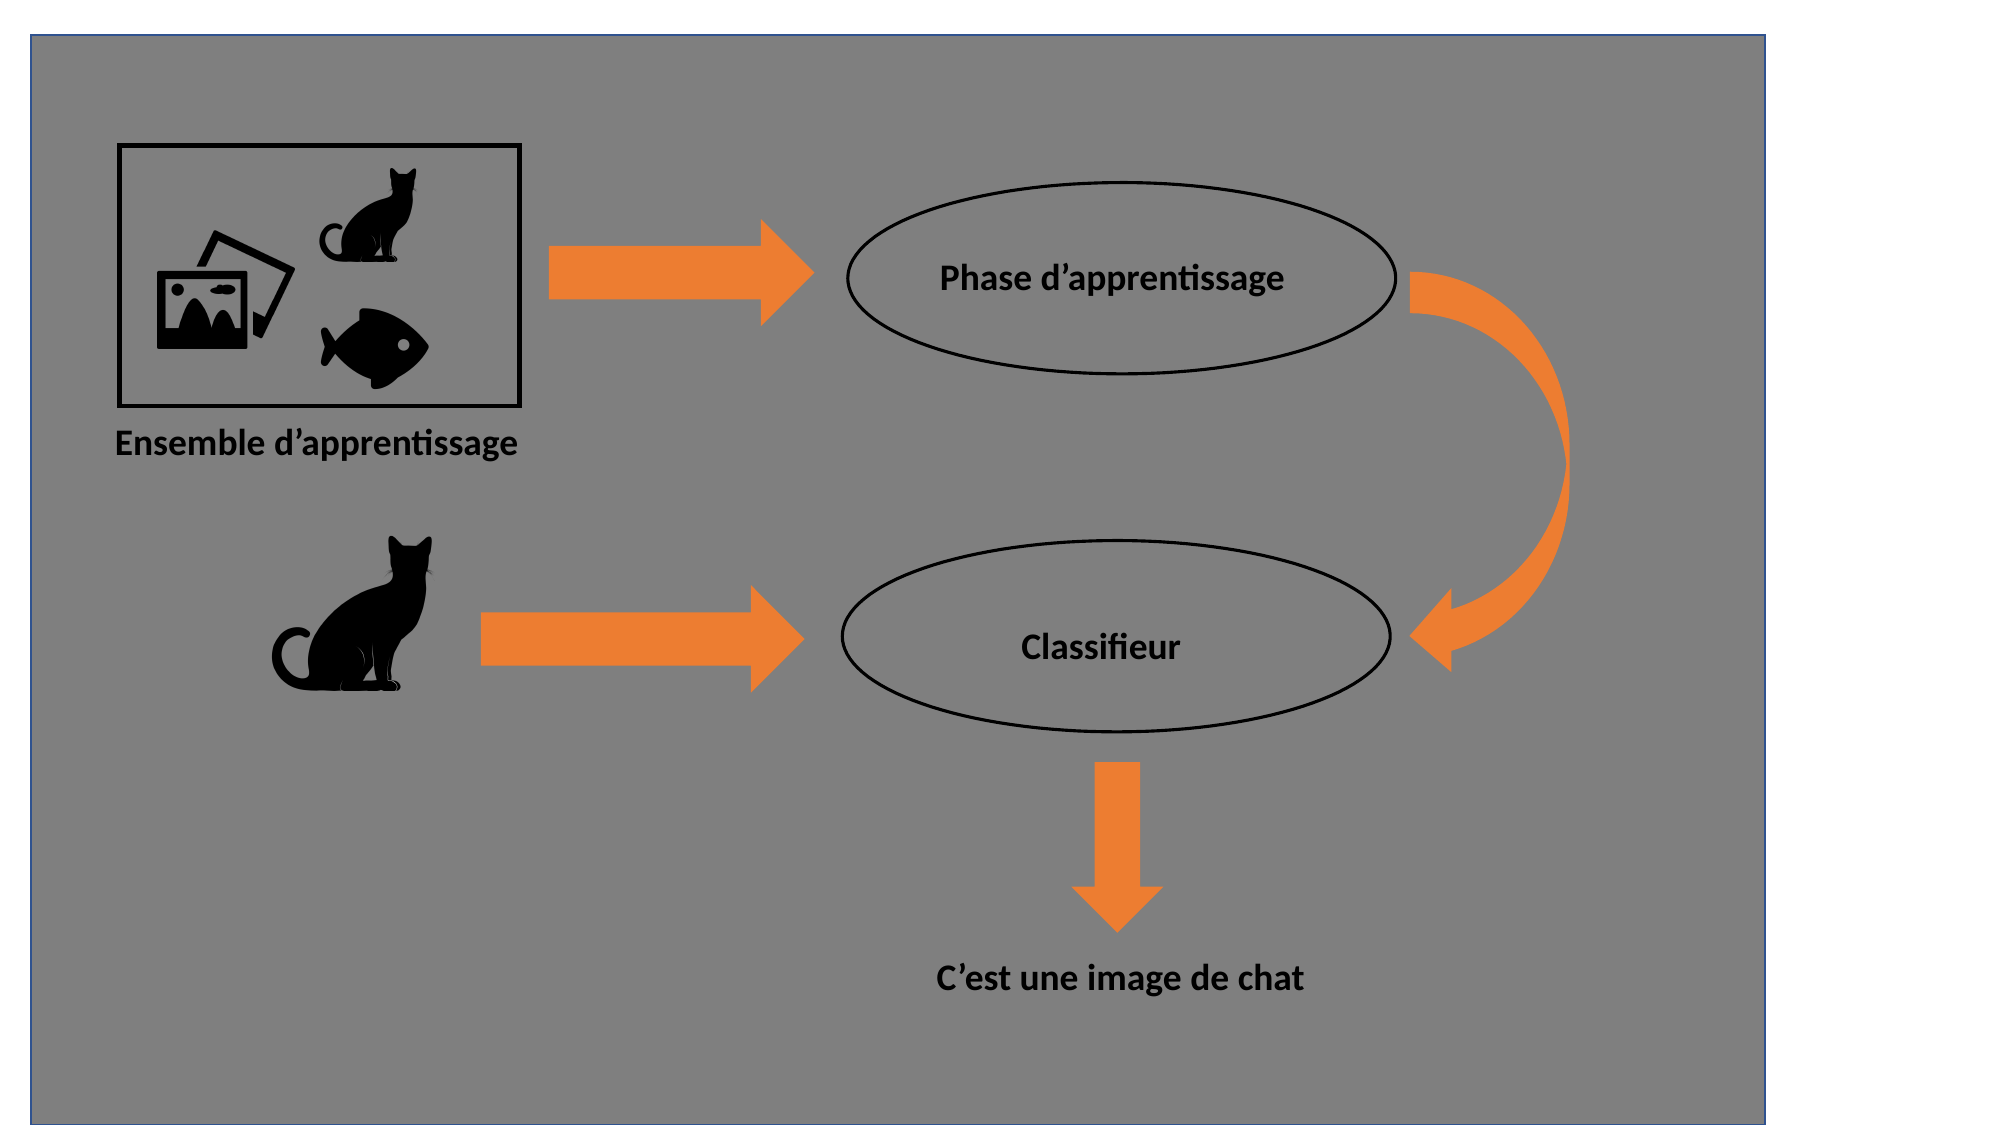

Phase d’apprentissage
Ensemble d’apprentissage
Classifieur
C’est une image de chat